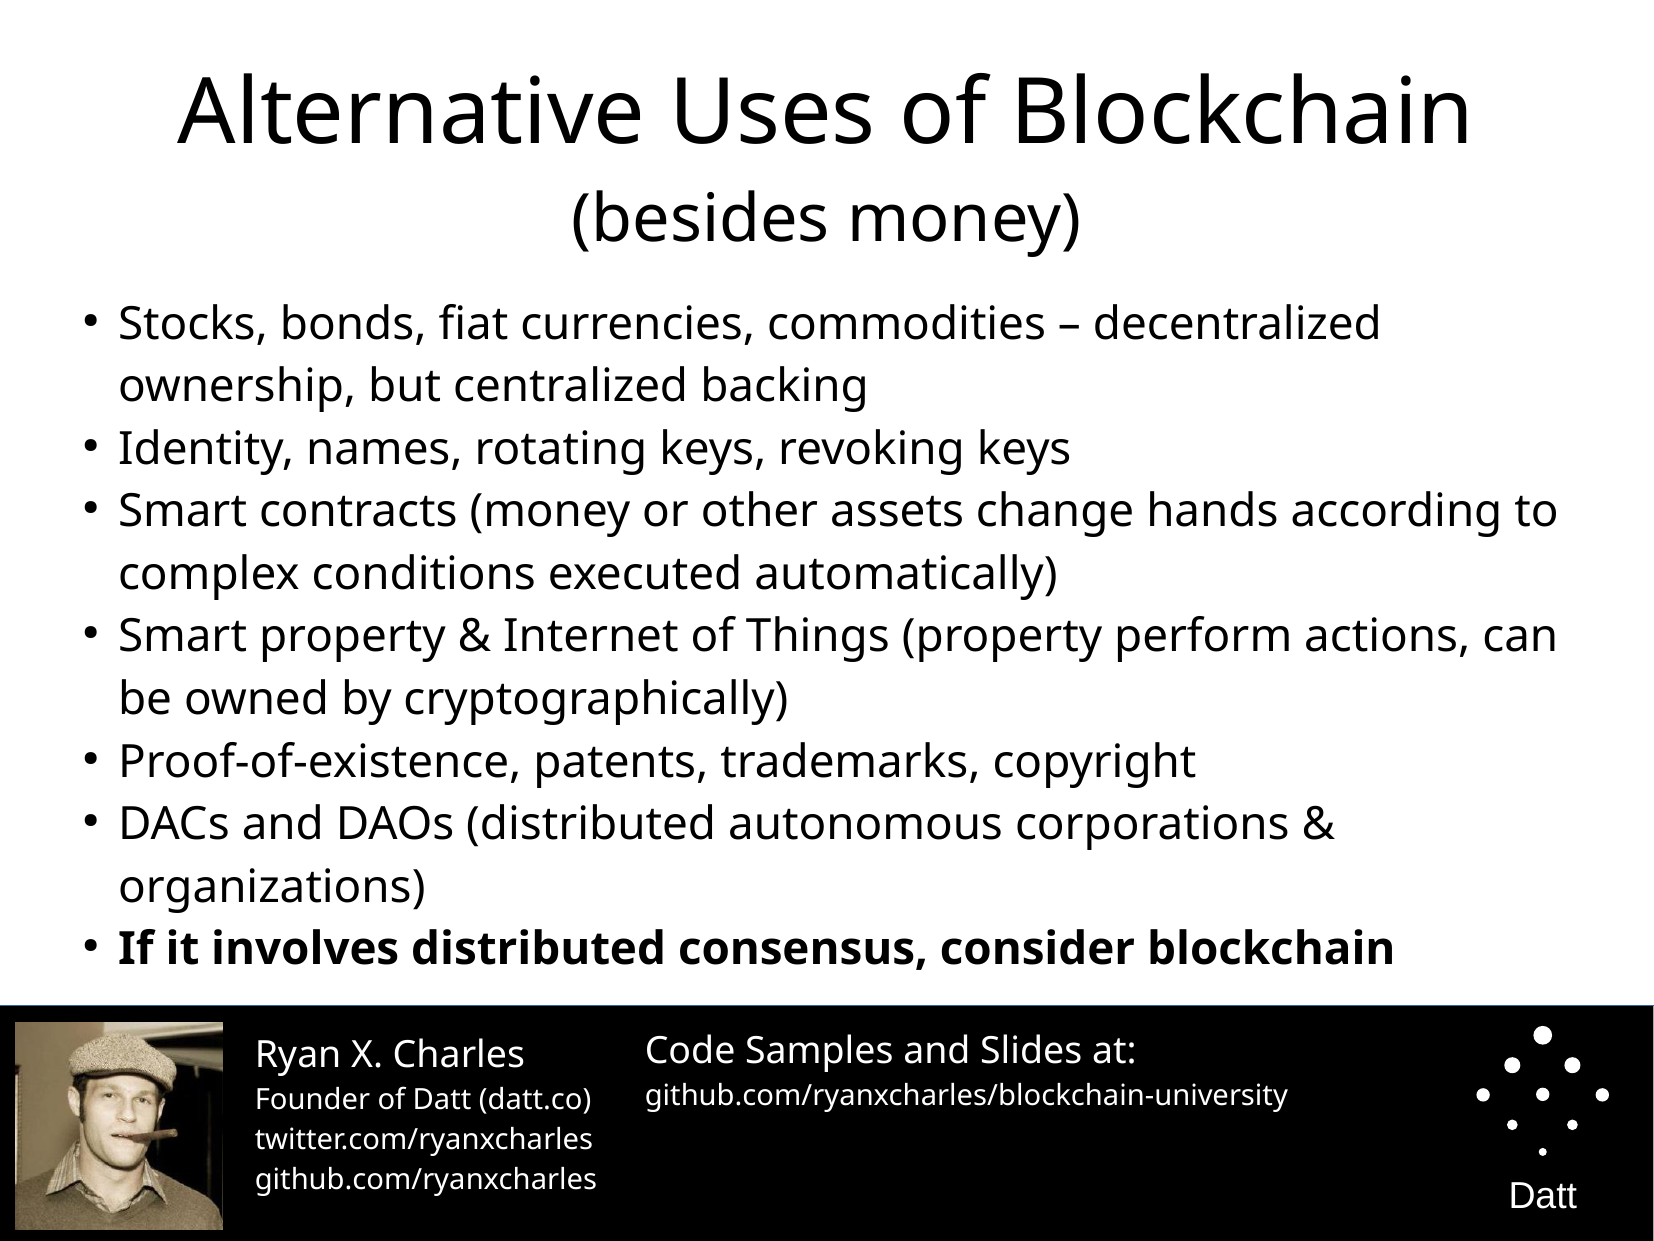

# Alternative Uses of Blockchain (besides money)
Stocks, bonds, fiat currencies, commodities – decentralized ownership, but centralized backing
Identity, names, rotating keys, revoking keys
Smart contracts (money or other assets change hands according to complex conditions executed automatically)
Smart property & Internet of Things (property perform actions, can be owned by cryptographically)
Proof-of-existence, patents, trademarks, copyright
DACs and DAOs (distributed autonomous corporations & organizations)
If it involves distributed consensus, consider blockchain
Code Samples and Slides at:
github.com/ryanxcharles/blockchain-university
Ryan X. Charles
Founder of Datt (datt.co)
twitter.com/ryanxcharles
github.com/ryanxcharles
Datt